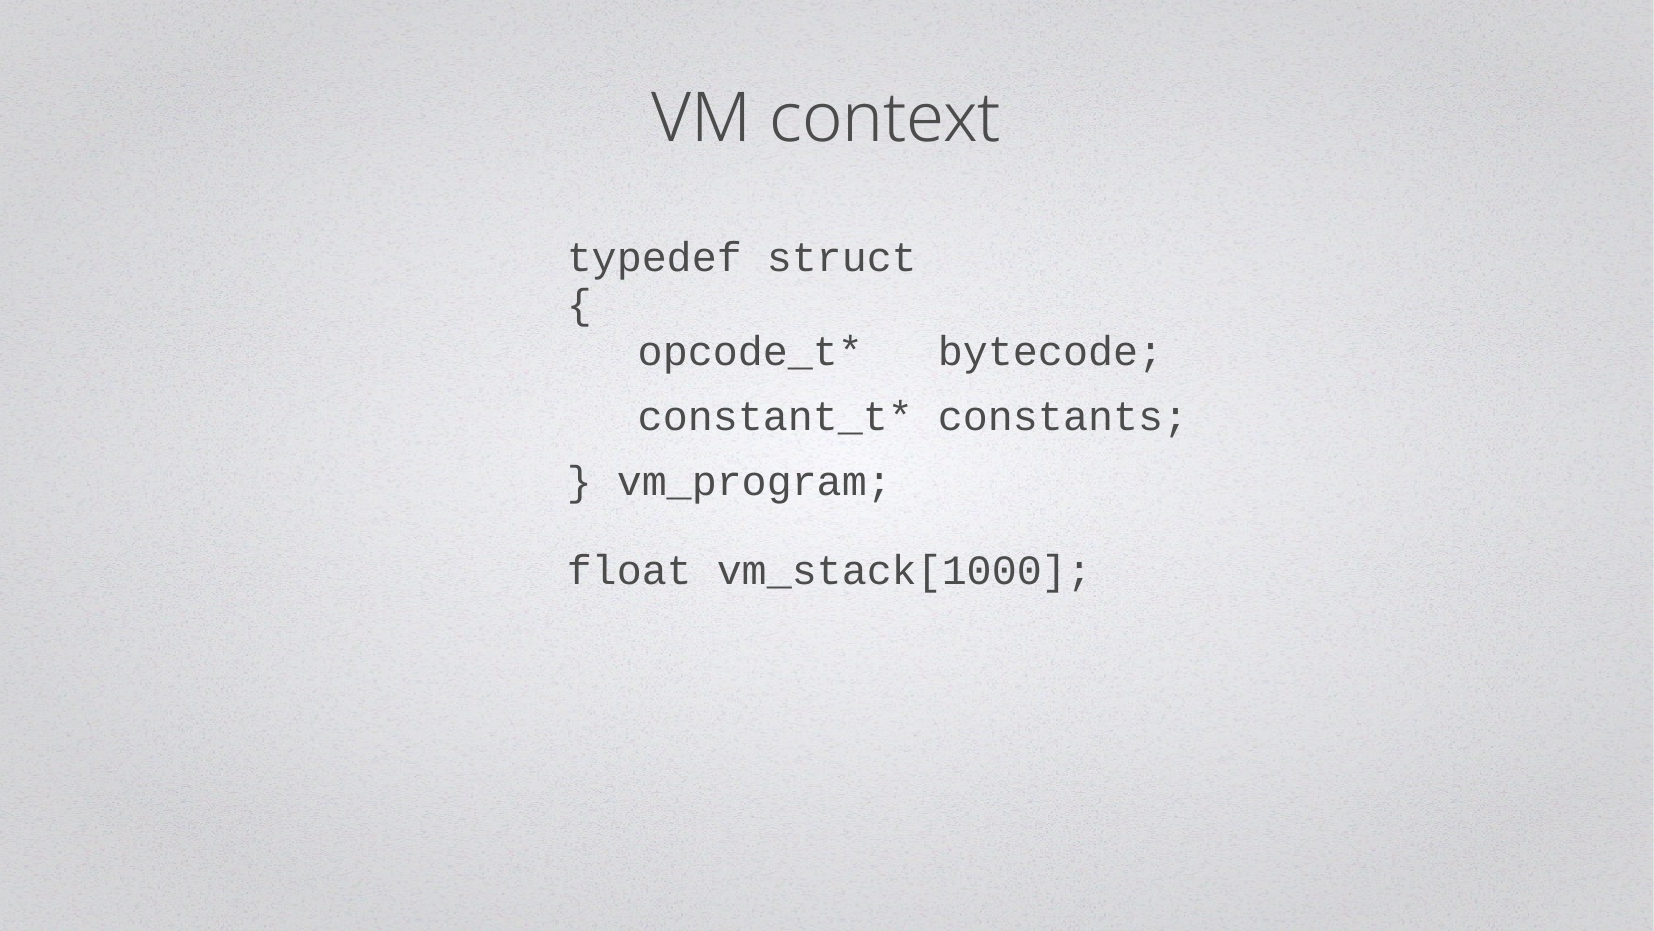

# VM context
typedef struct
{
opcode_t* bytecode;
constant_t* constants;
} vm_program;
float vm_stack[1000];